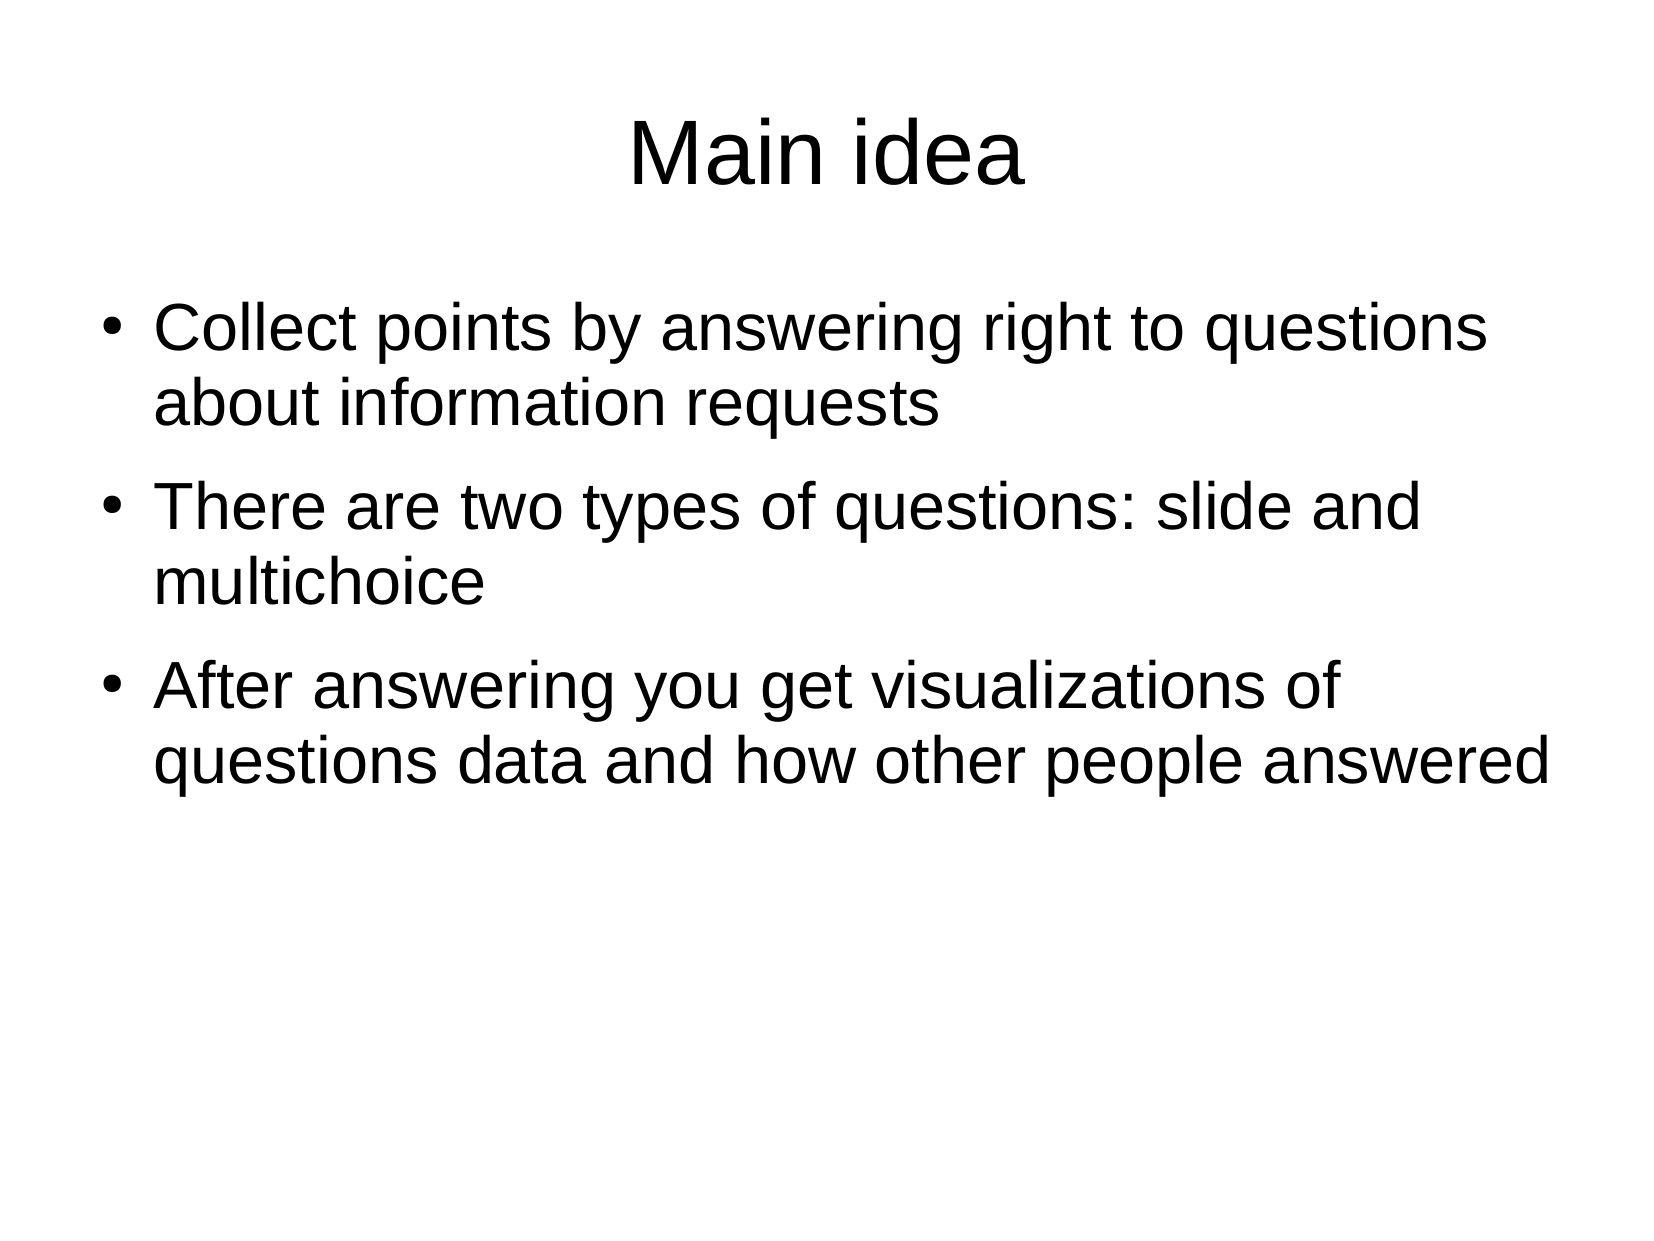

# Main idea
Collect points by answering right to questions about information requests
There are two types of questions: slide and multichoice
After answering you get visualizations of questions data and how other people answered